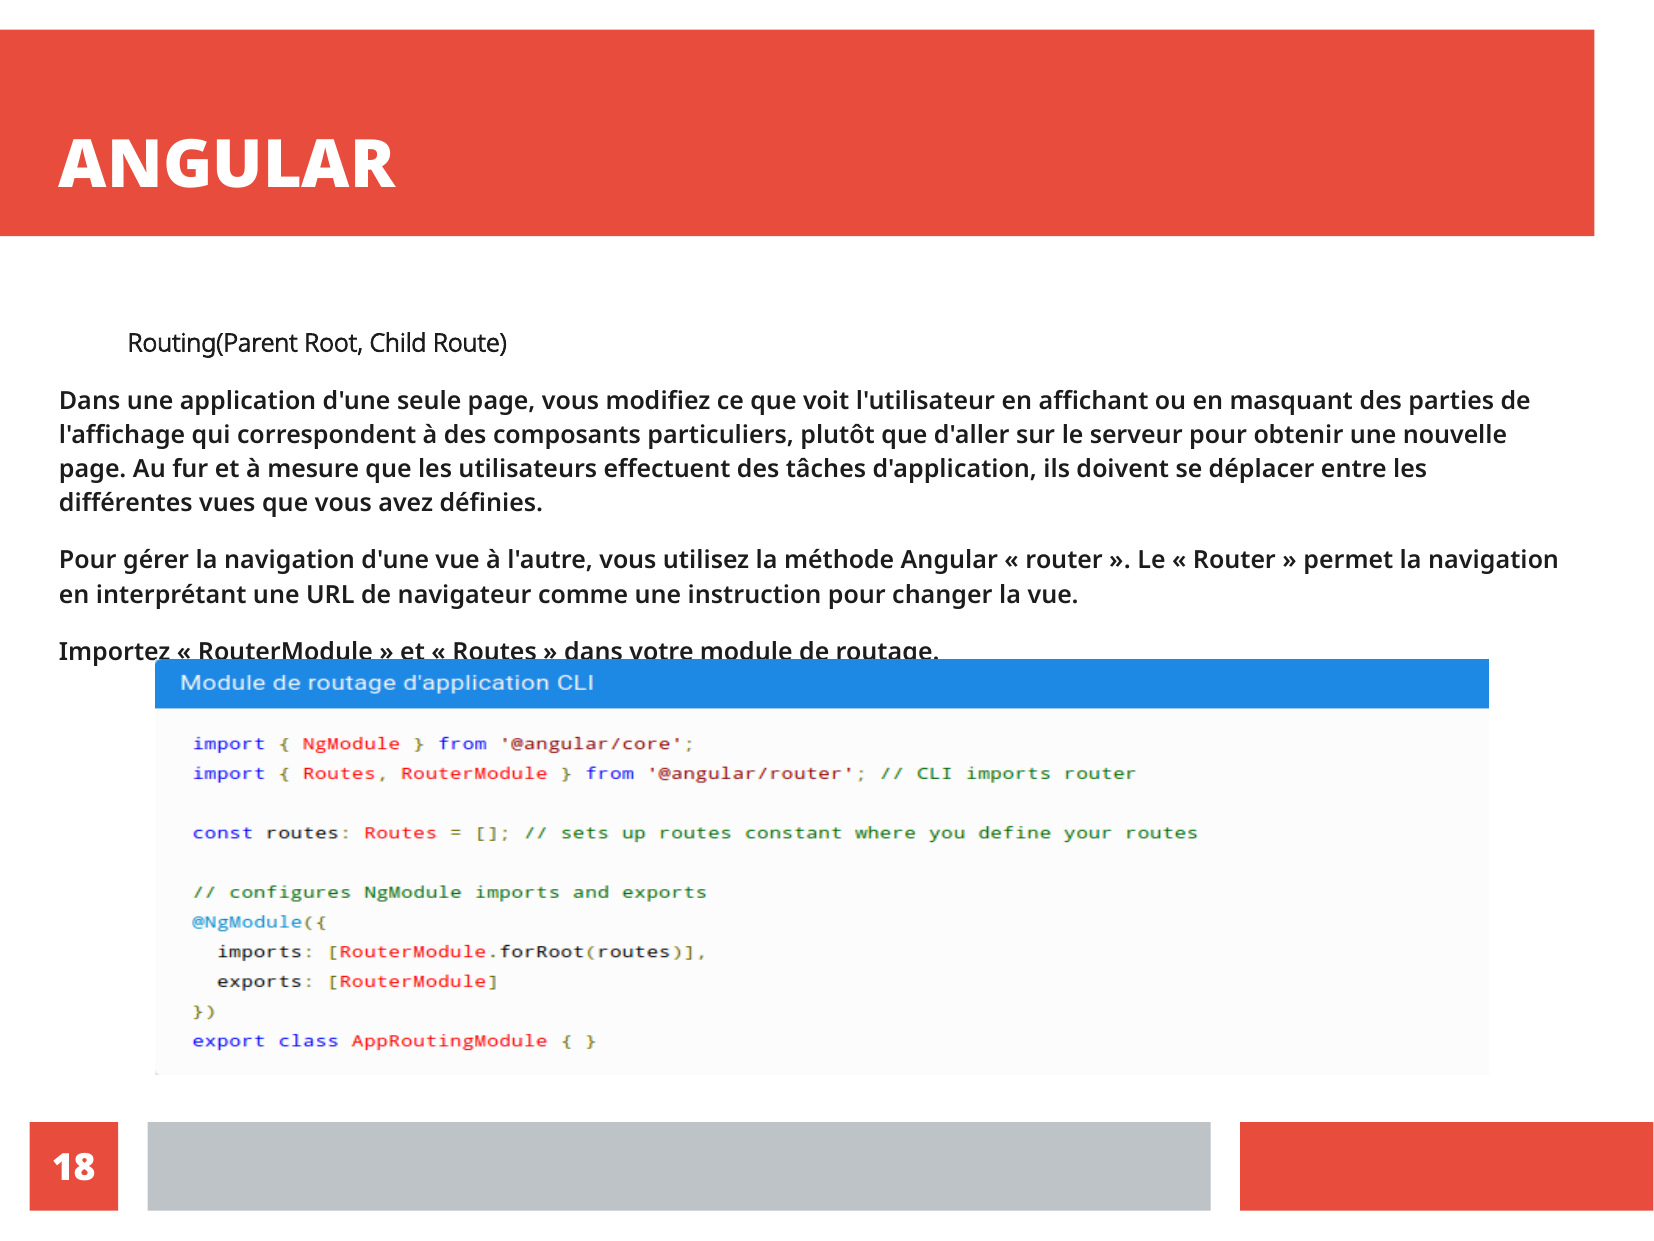

# ANGULAR
Routing(Parent Root, Child Route)
Dans une application d'une seule page, vous modifiez ce que voit l'utilisateur en affichant ou en masquant des parties de l'affichage qui correspondent à des composants particuliers, plutôt que d'aller sur le serveur pour obtenir une nouvelle page. Au fur et à mesure que les utilisateurs effectuent des tâches d'application, ils doivent se déplacer entre les différentes vues que vous avez définies.
Pour gérer la navigation d'une vue à l'autre, vous utilisez la méthode Angular « router ». Le « Router » permet la navigation en interprétant une URL de navigateur comme une instruction pour changer la vue.
Importez « RouterModule » et « Routes » dans votre module de routage.
18